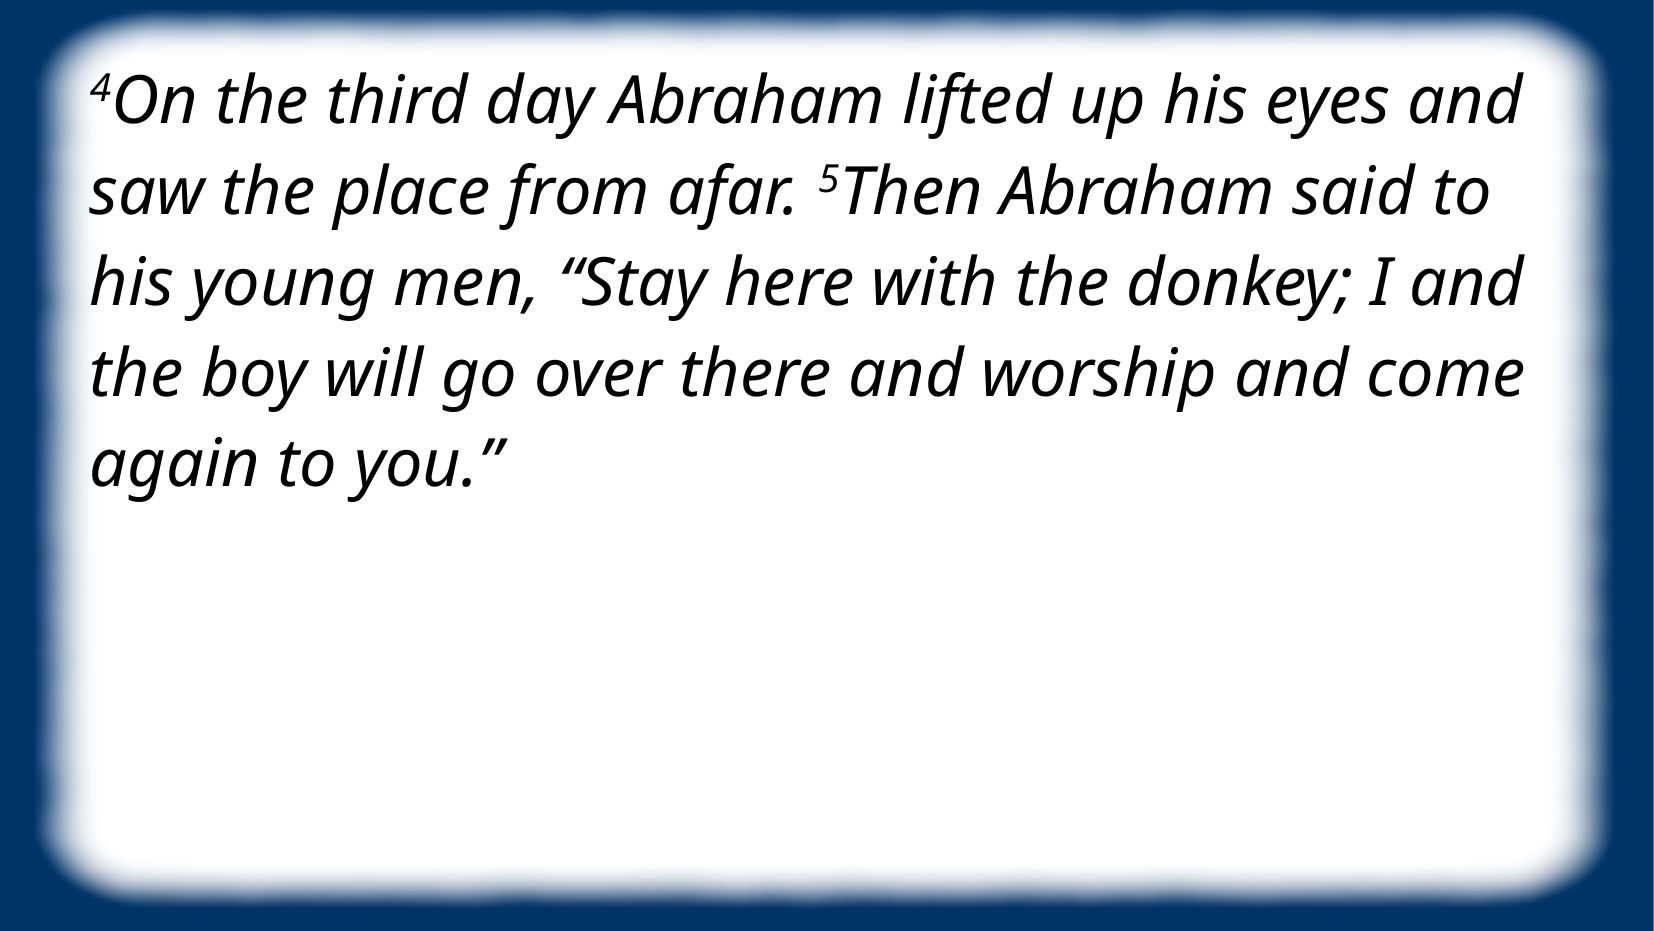

4On the third day Abraham lifted up his eyes and saw the place from afar. 5Then Abraham said to his young men, “Stay here with the donkey; I and the boy will go over there and worship and come again to you.”